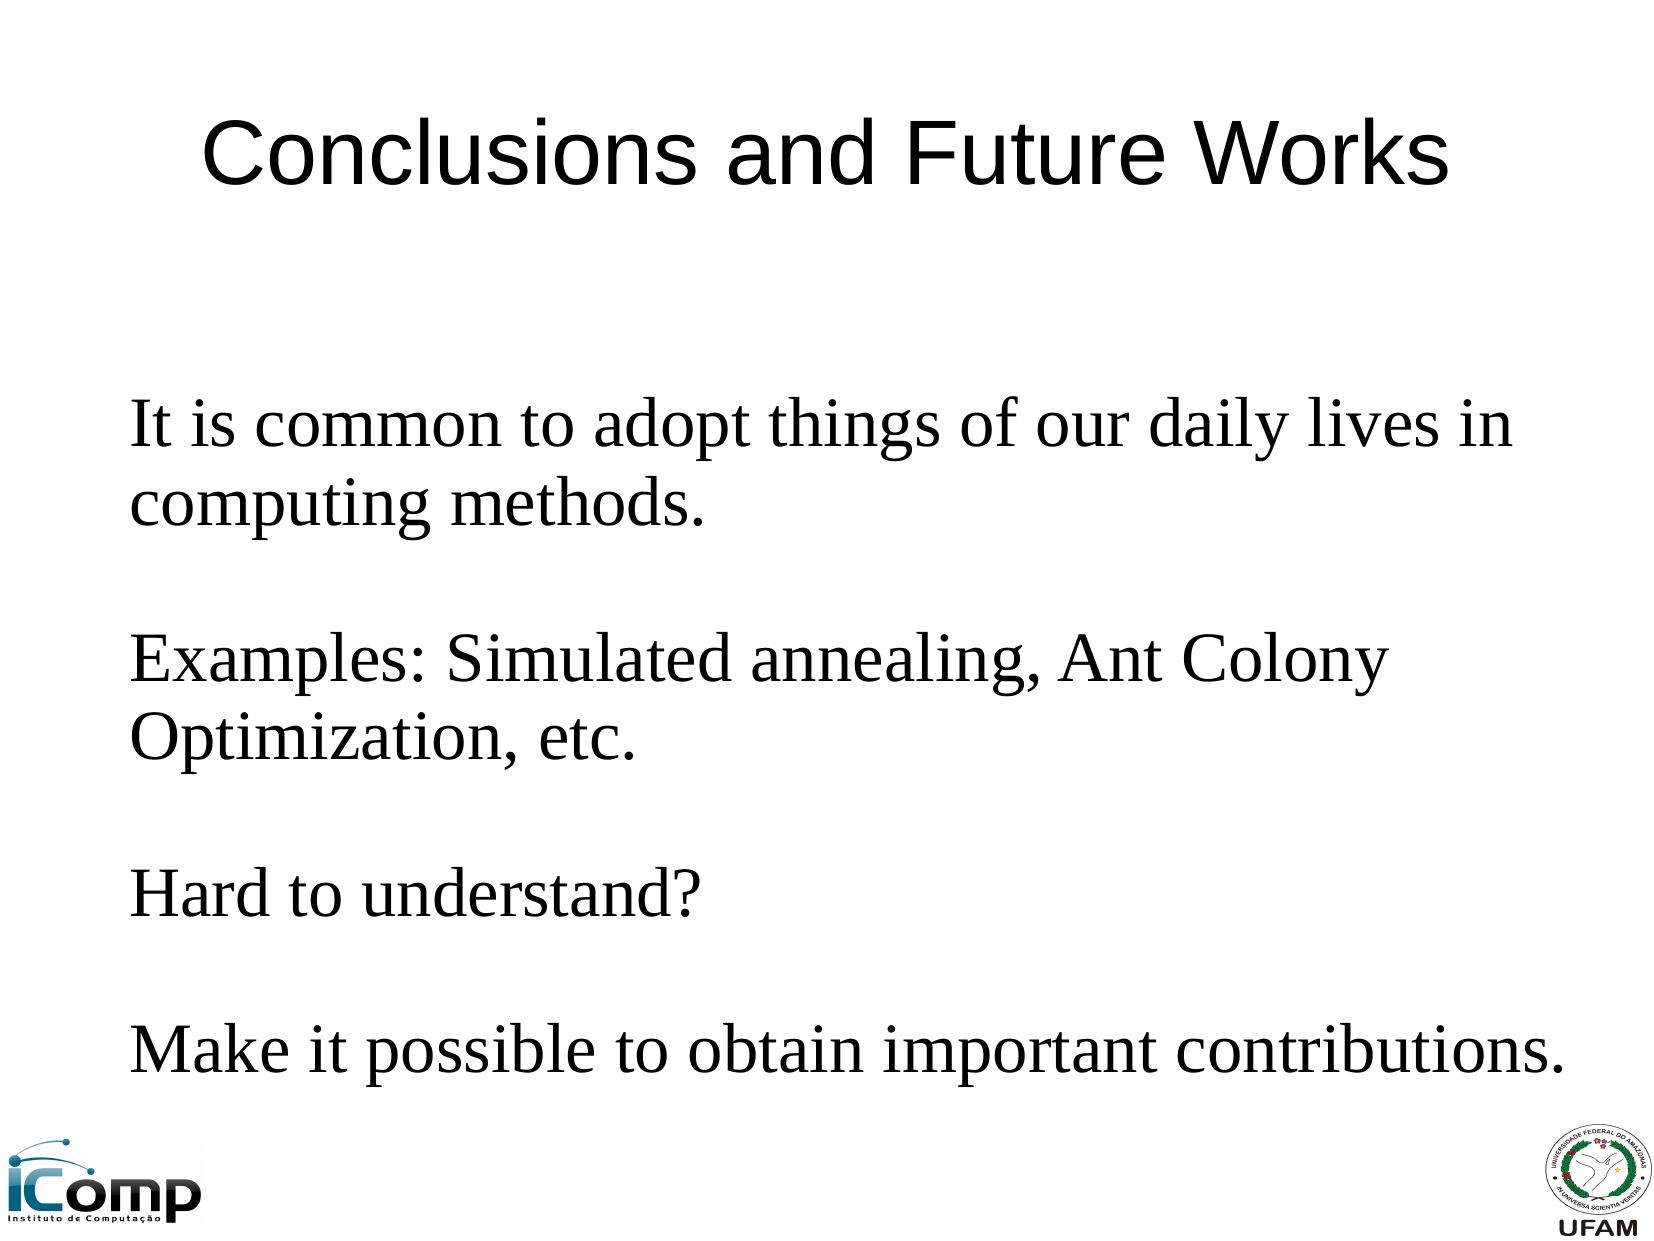

# Conclusions and Future Works
It is common to adopt things of our daily lives in
computing methods.
Examples: Simulated annealing, Ant Colony
Optimization, etc.
Hard to understand?
Make it possible to obtain important contributions.